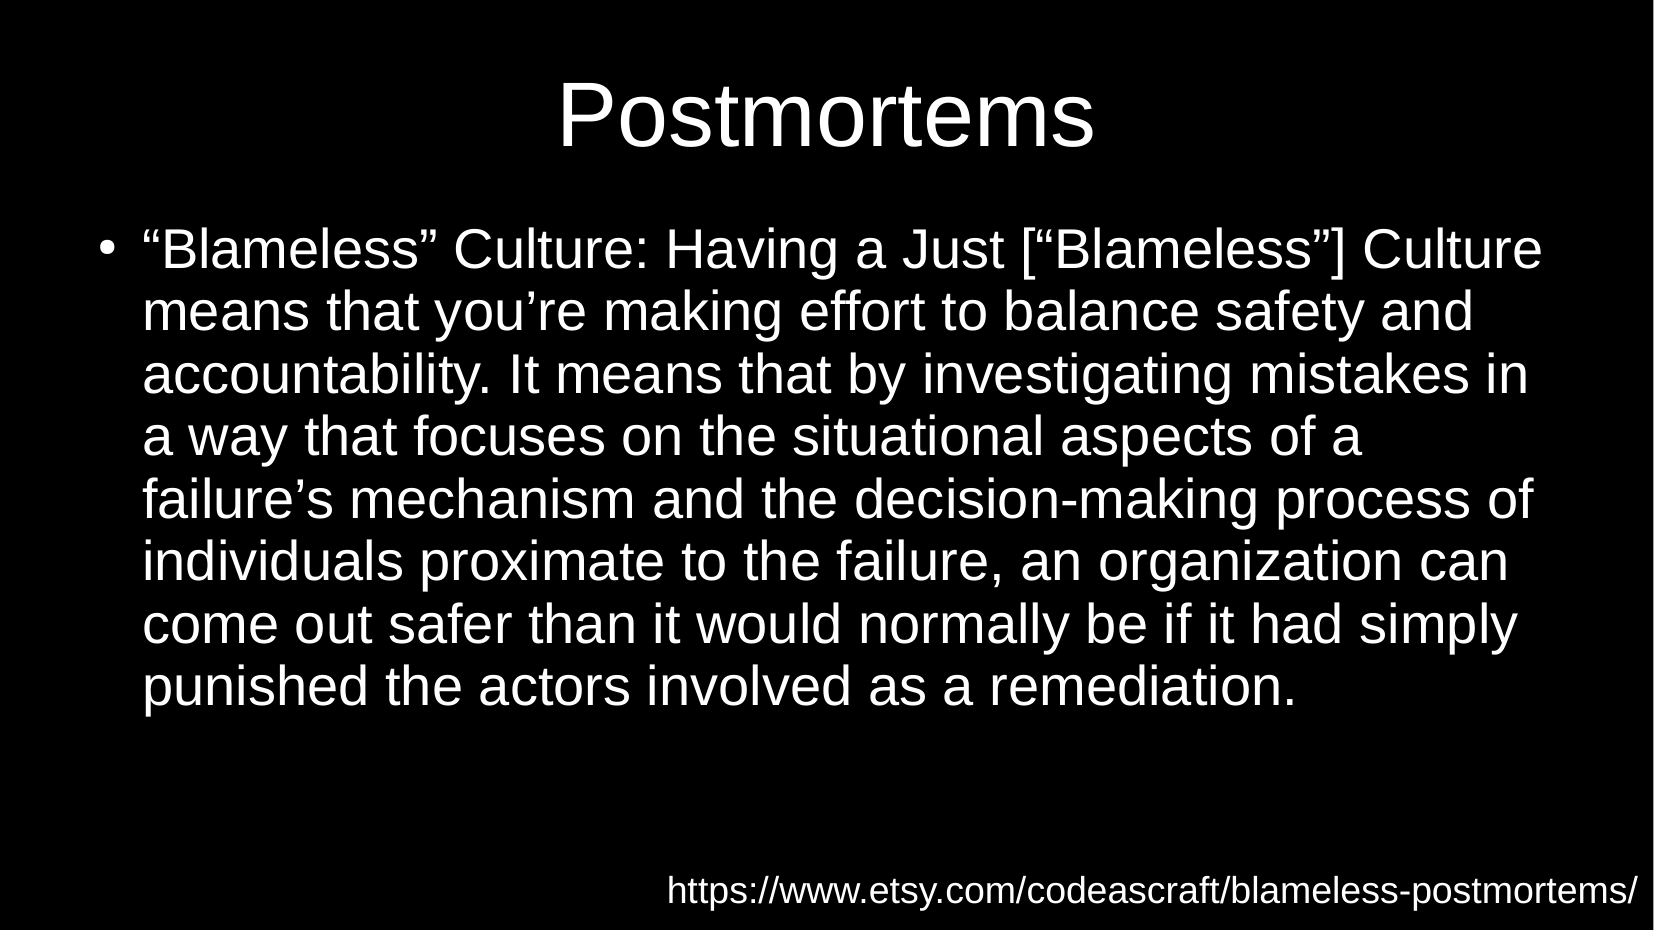

# Postmortems
“Blameless” Culture: Having a Just [“Blameless”] Culture means that you’re making effort to balance safety and accountability. It means that by investigating mistakes in a way that focuses on the situational aspects of a failure’s mechanism and the decision-making process of individuals proximate to the failure, an organization can come out safer than it would normally be if it had simply punished the actors involved as a remediation.
https://www.etsy.com/codeascraft/blameless-postmortems/